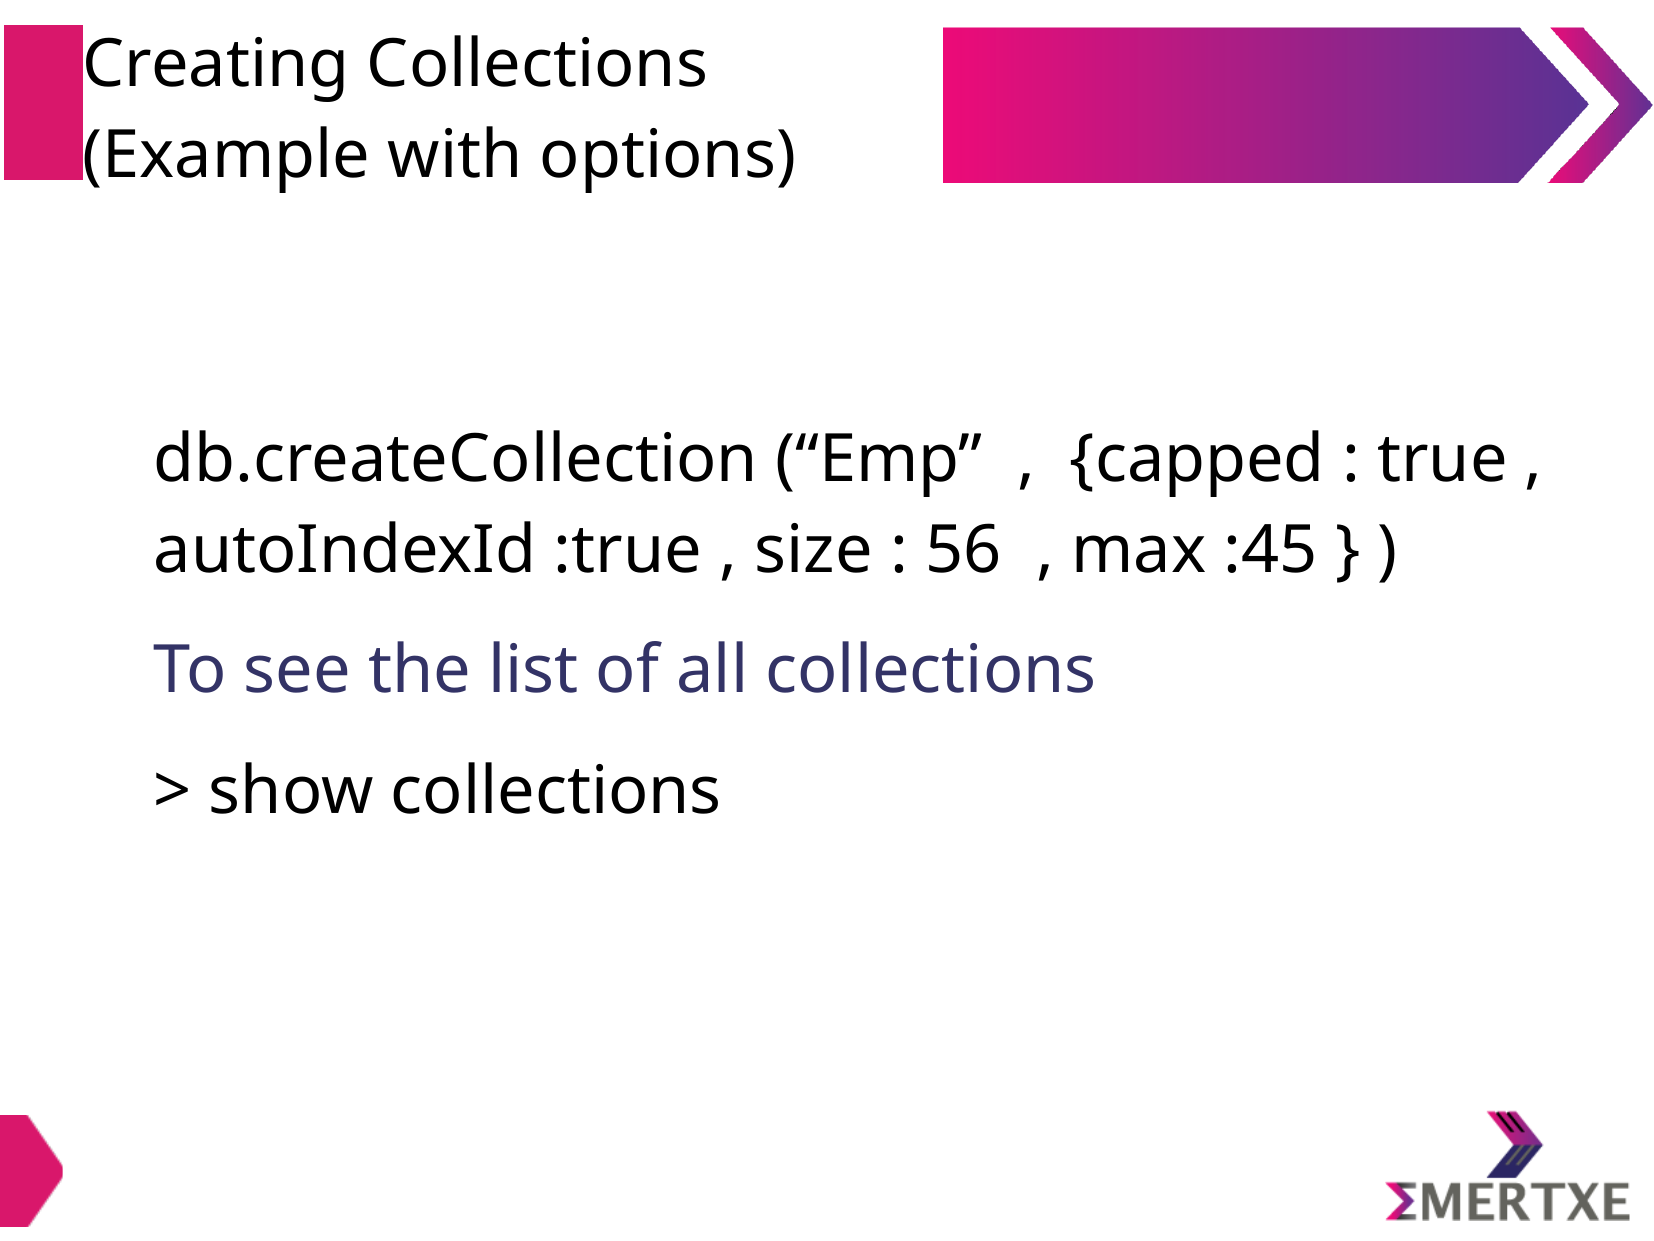

# Creating Collections (Example with options)
db.createCollection (“Emp” , {capped : true , autoIndexId :true , size : 56 , max :45 } )
To see the list of all collections
> show collections